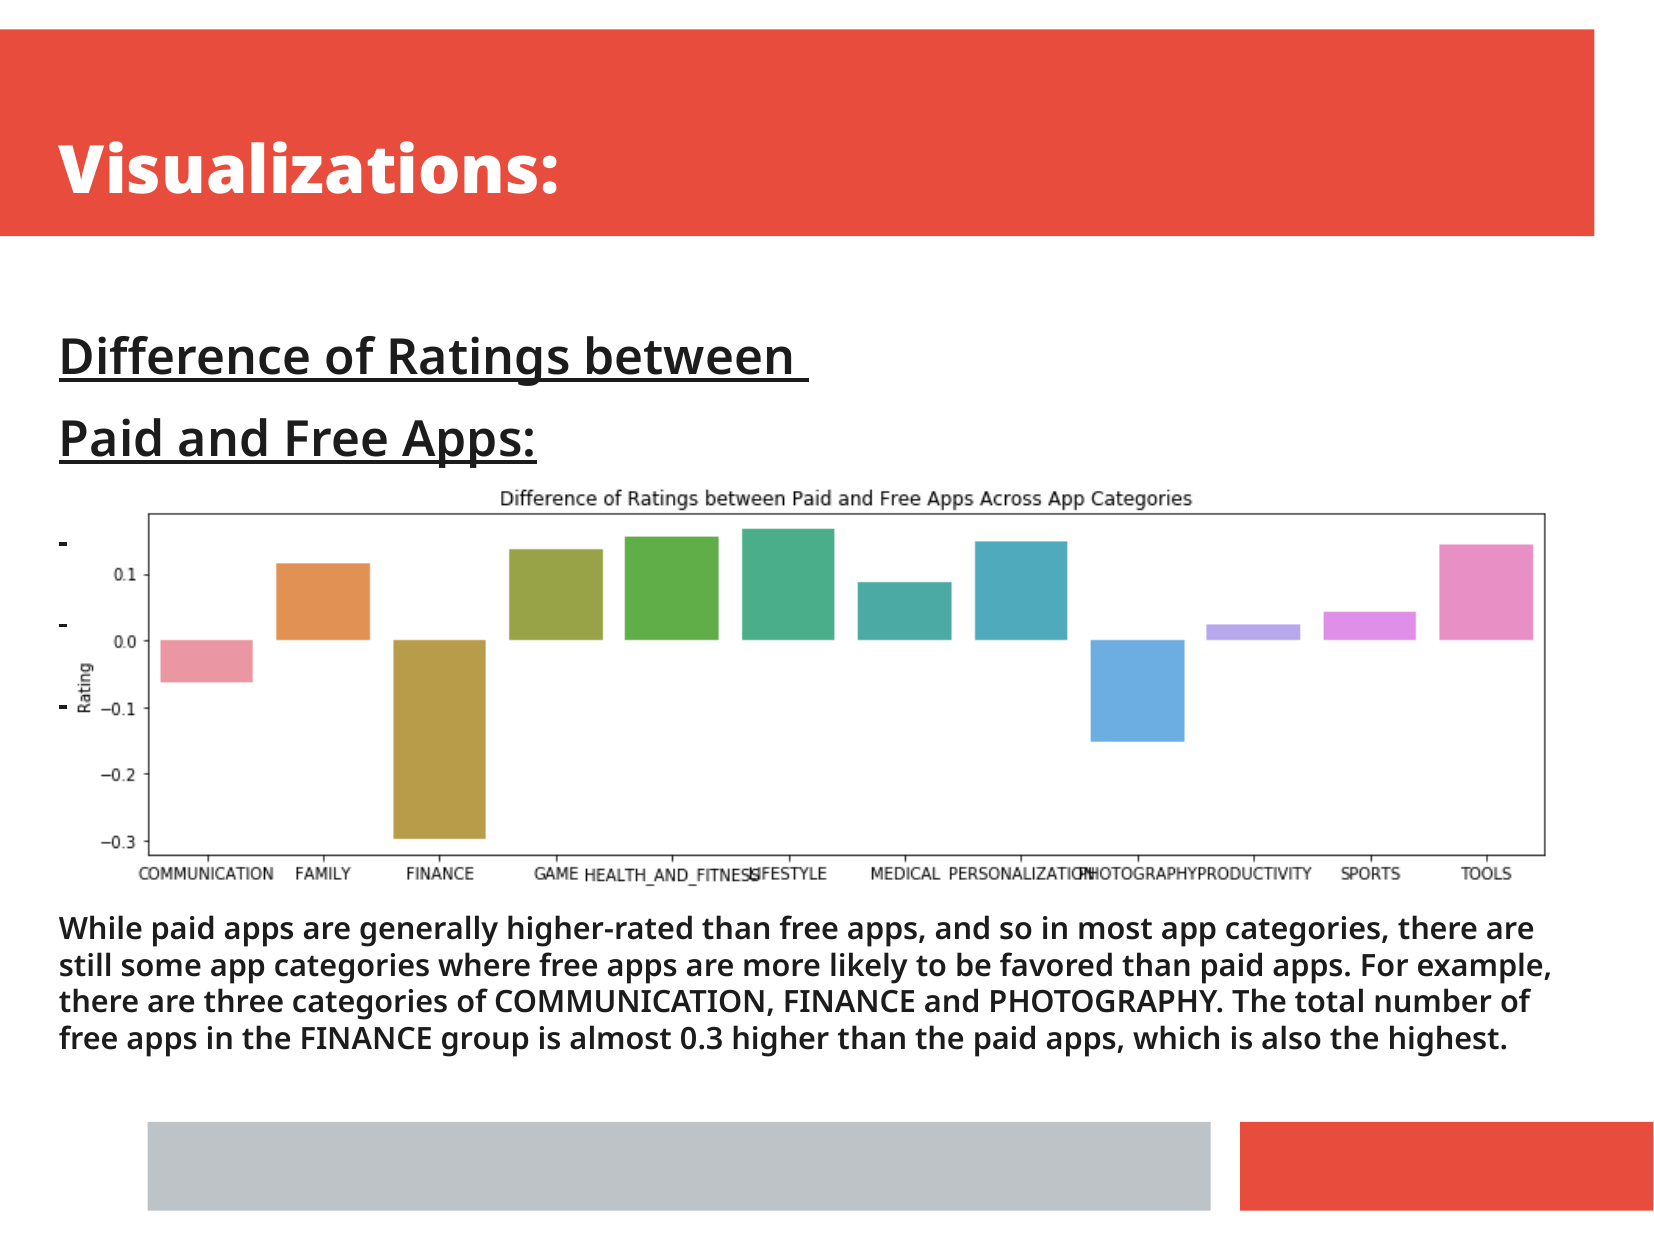

Visualizations:
Difference of Ratings between
Paid and Free Apps:
While paid apps are generally higher-rated than free apps, and so in most app categories, there are still some app categories where free apps are more likely to be favored than paid apps. For example, there are three categories of COMMUNICATION, FINANCE and PHOTOGRAPHY. The total number of free apps in the FINANCE group is almost 0.3 higher than the paid apps, which is also the highest.